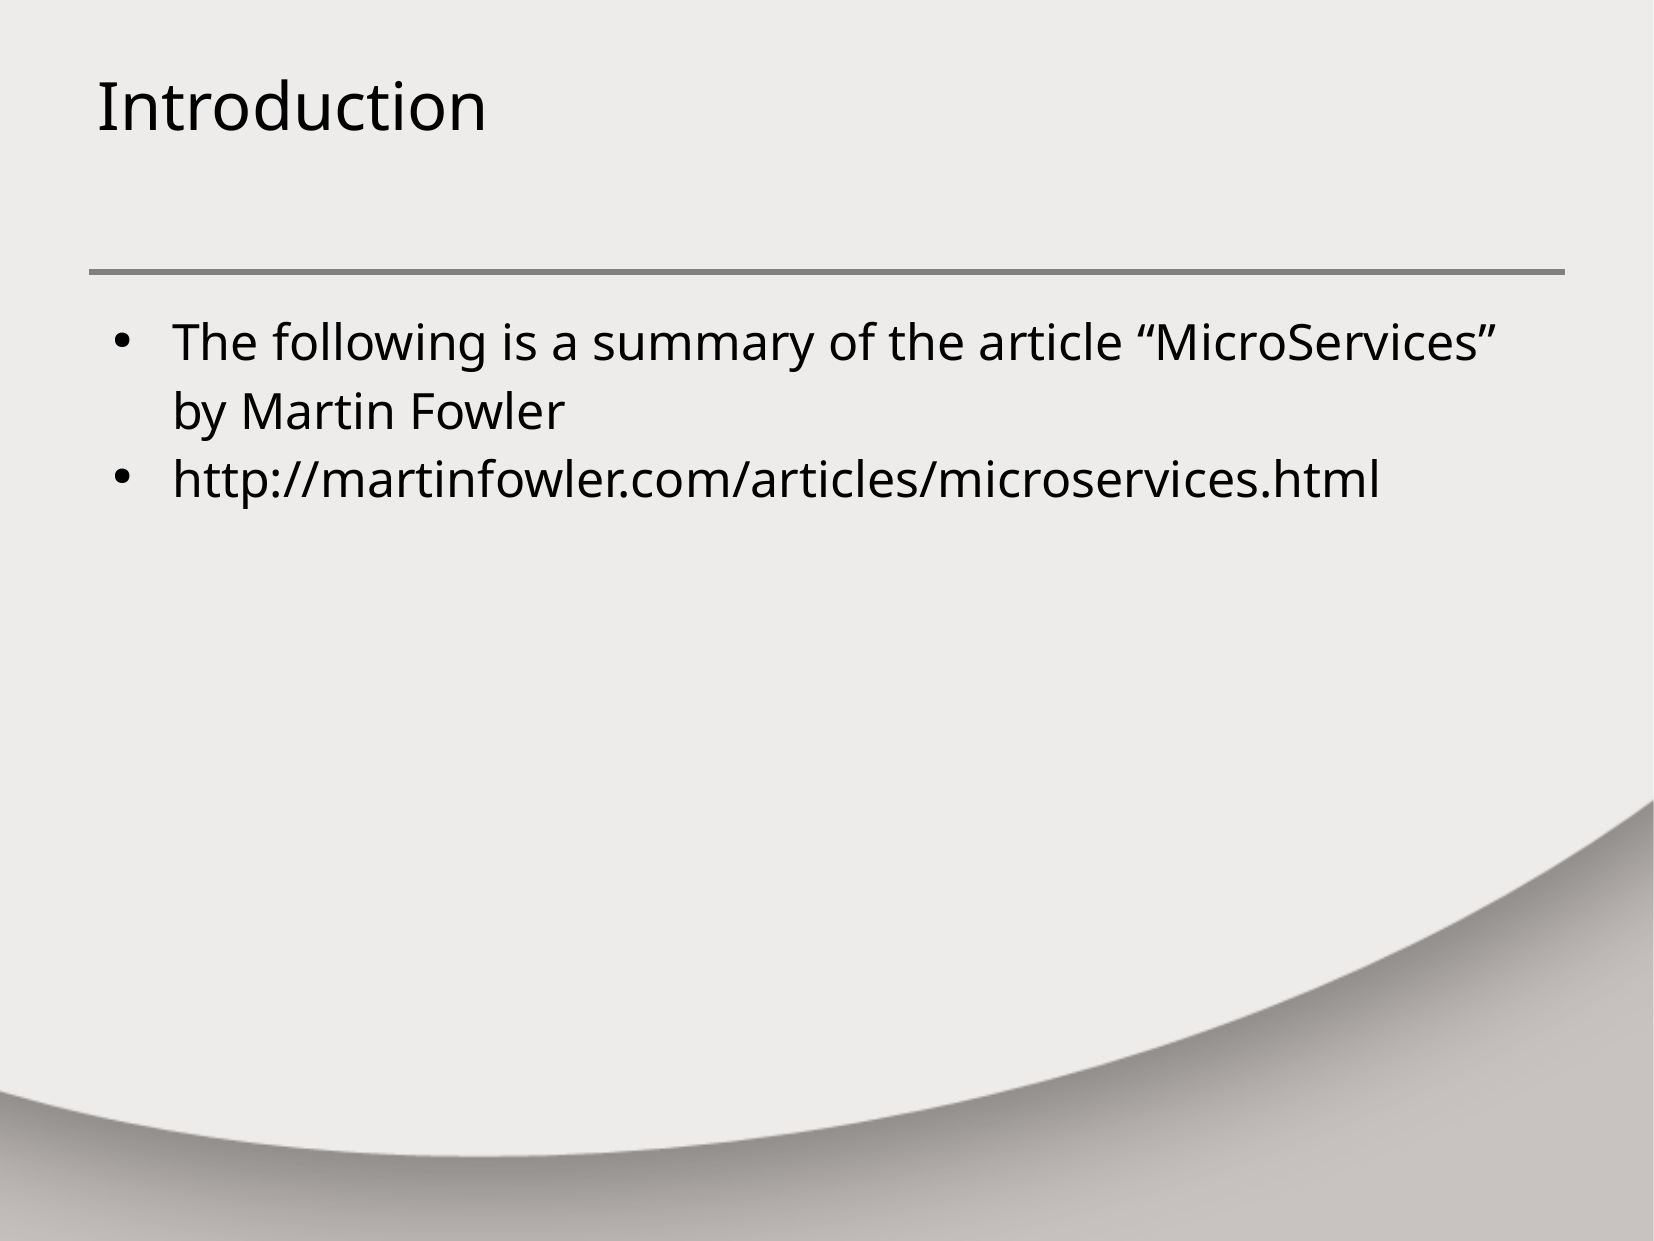

# Introduction
The following is a summary of the article “MicroServices” by Martin Fowler
http://martinfowler.com/articles/microservices.html